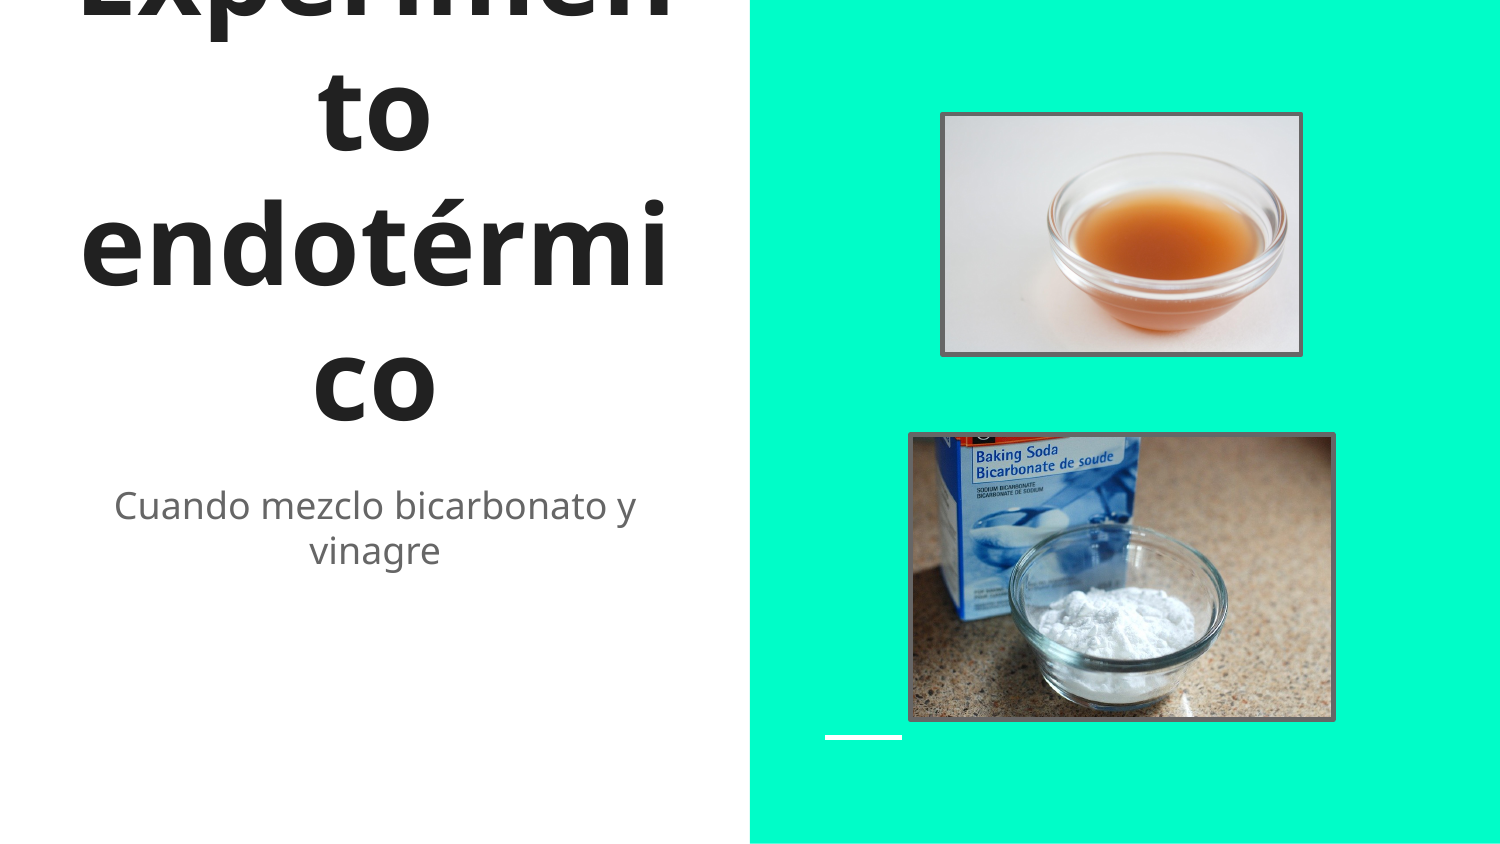

# Experimento endotérmico
Cuando mezclo bicarbonato y vinagre